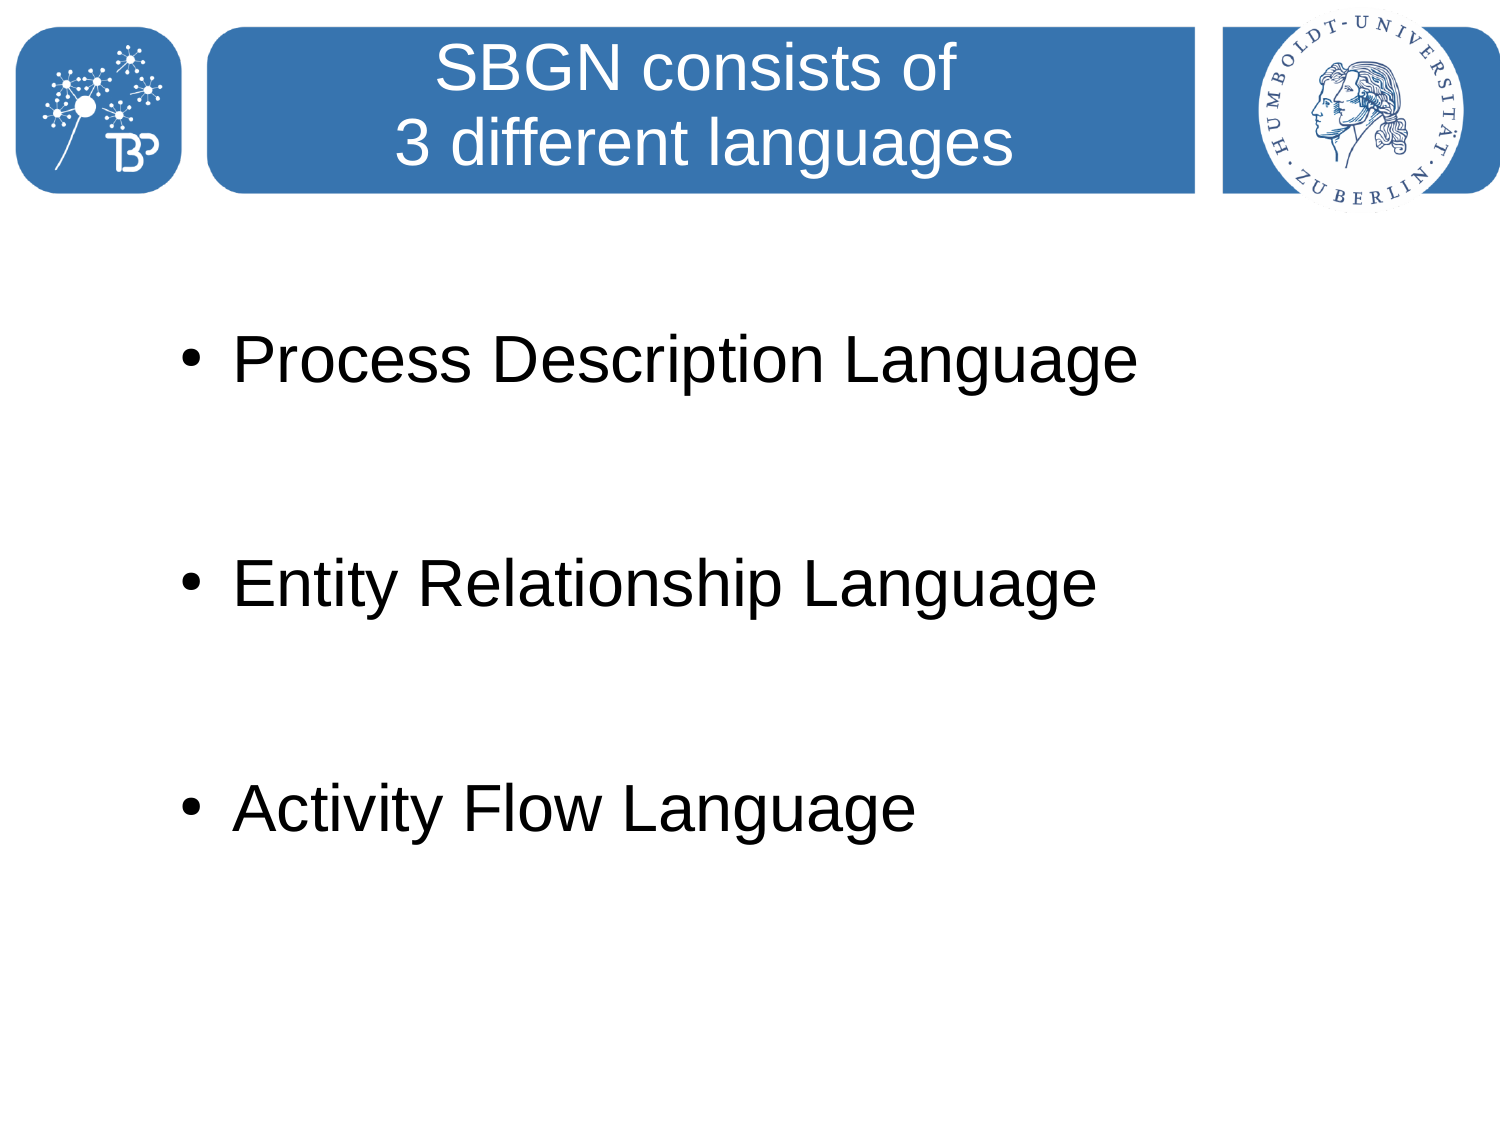

# SBGN consists of 3 different languages
Process Description Language
Entity Relationship Language
Activity Flow Language